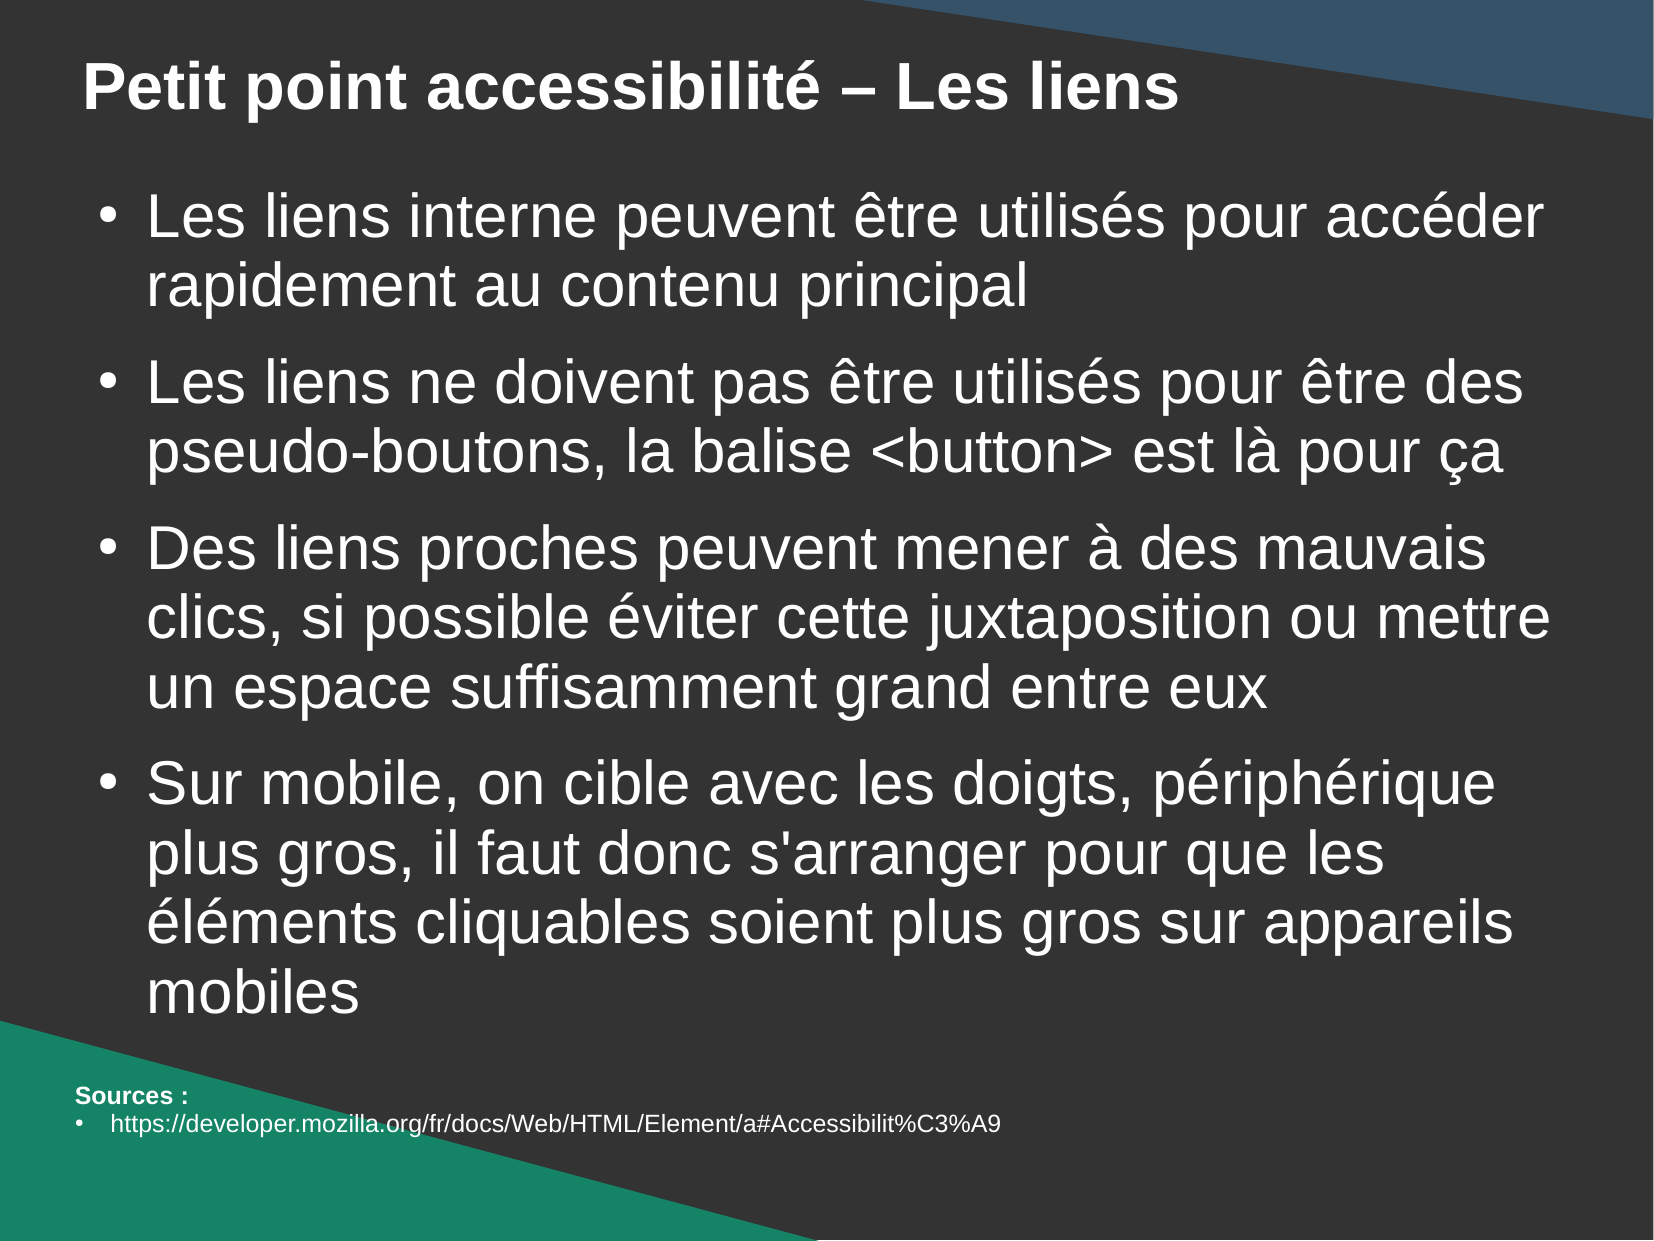

# Petit point accessibilité – Les liens
Les liens interne peuvent être utilisés pour accéder rapidement au contenu principal
Les liens ne doivent pas être utilisés pour être des pseudo-boutons, la balise <button> est là pour ça
Des liens proches peuvent mener à des mauvais clics, si possible éviter cette juxtaposition ou mettre un espace suffisamment grand entre eux
Sur mobile, on cible avec les doigts, périphérique plus gros, il faut donc s'arranger pour que les éléments cliquables soient plus gros sur appareils mobiles
Sources :
https://developer.mozilla.org/fr/docs/Web/HTML/Element/a#Accessibilit%C3%A9